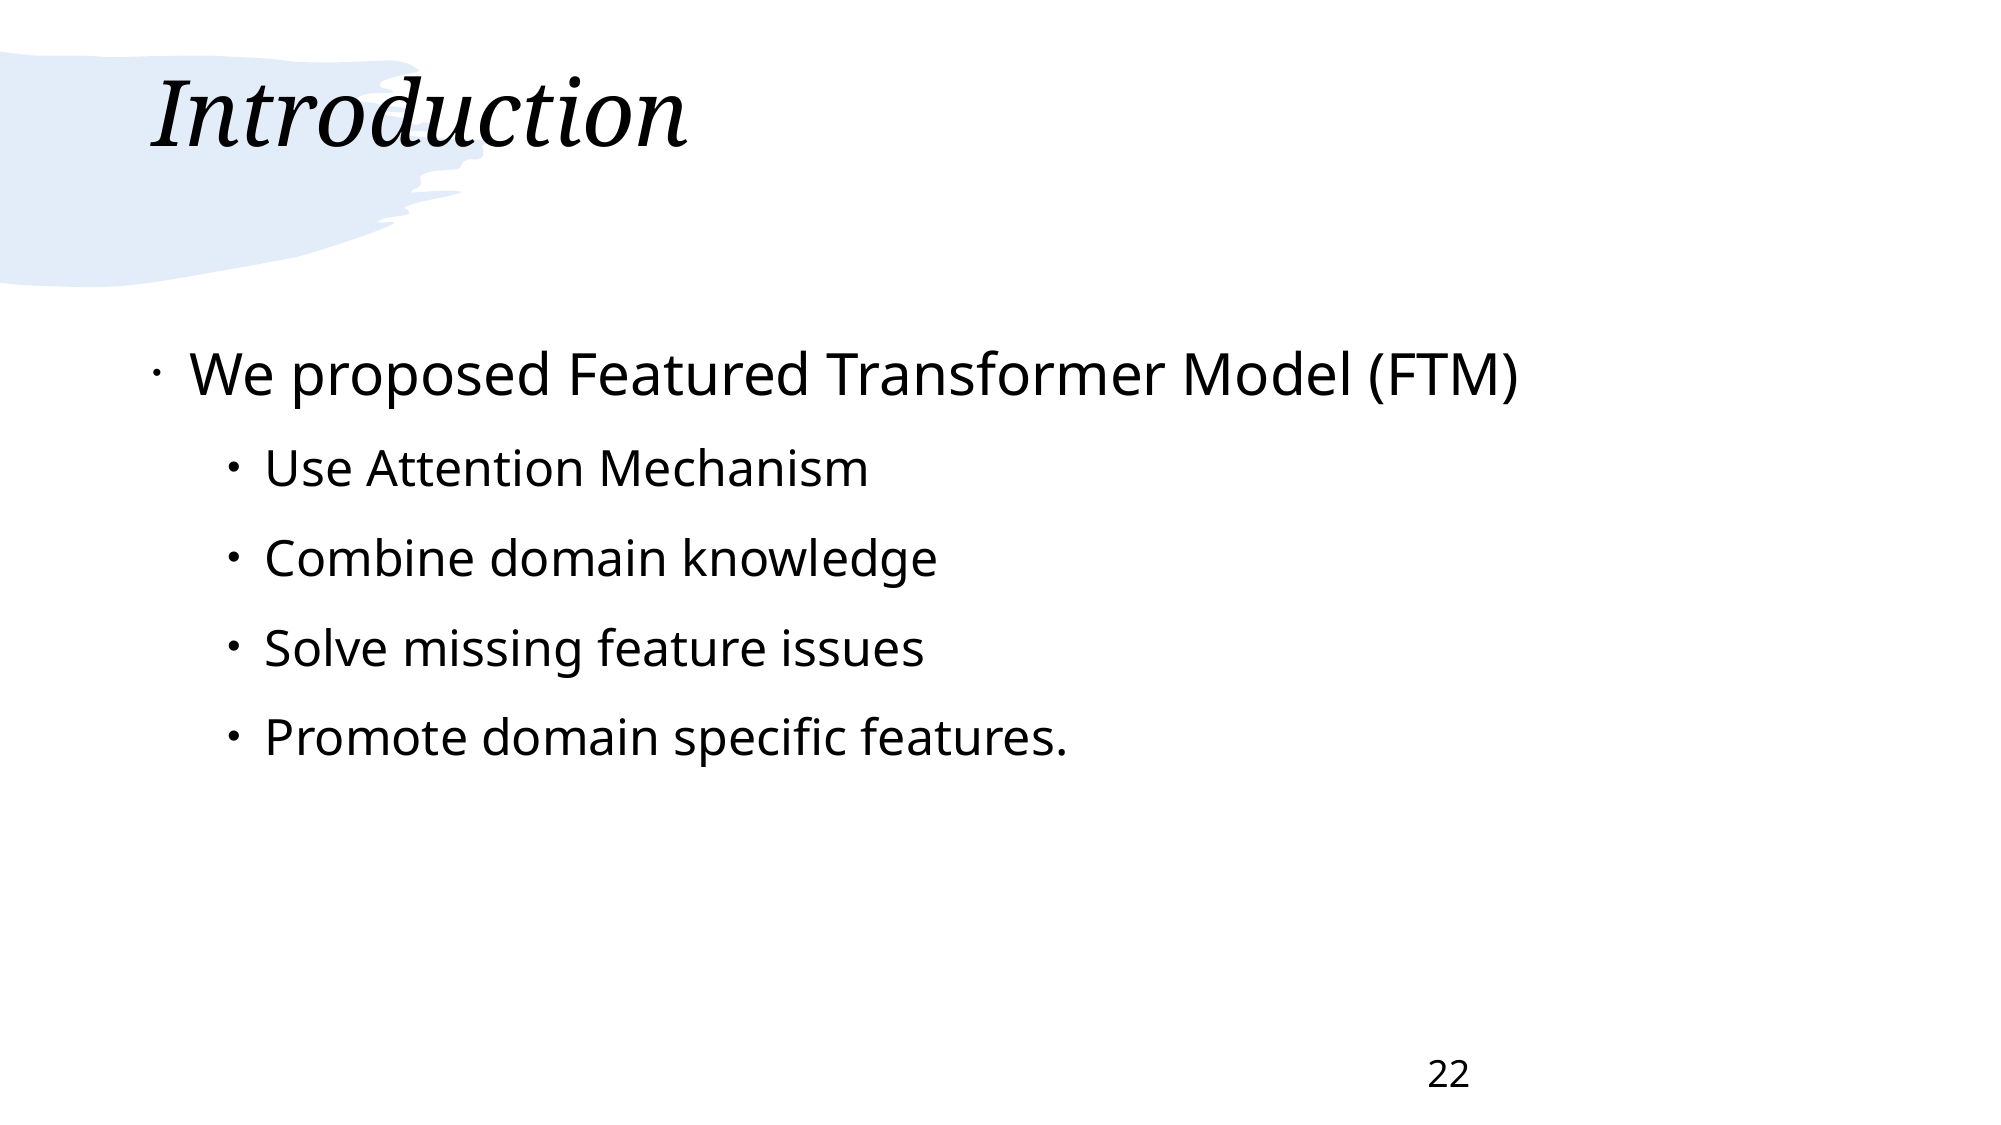

# Introduction
We proposed Featured Transformer Model (FTM)
Use Attention Mechanism
Combine domain knowledge
Solve missing feature issues
Promote domain specific features.